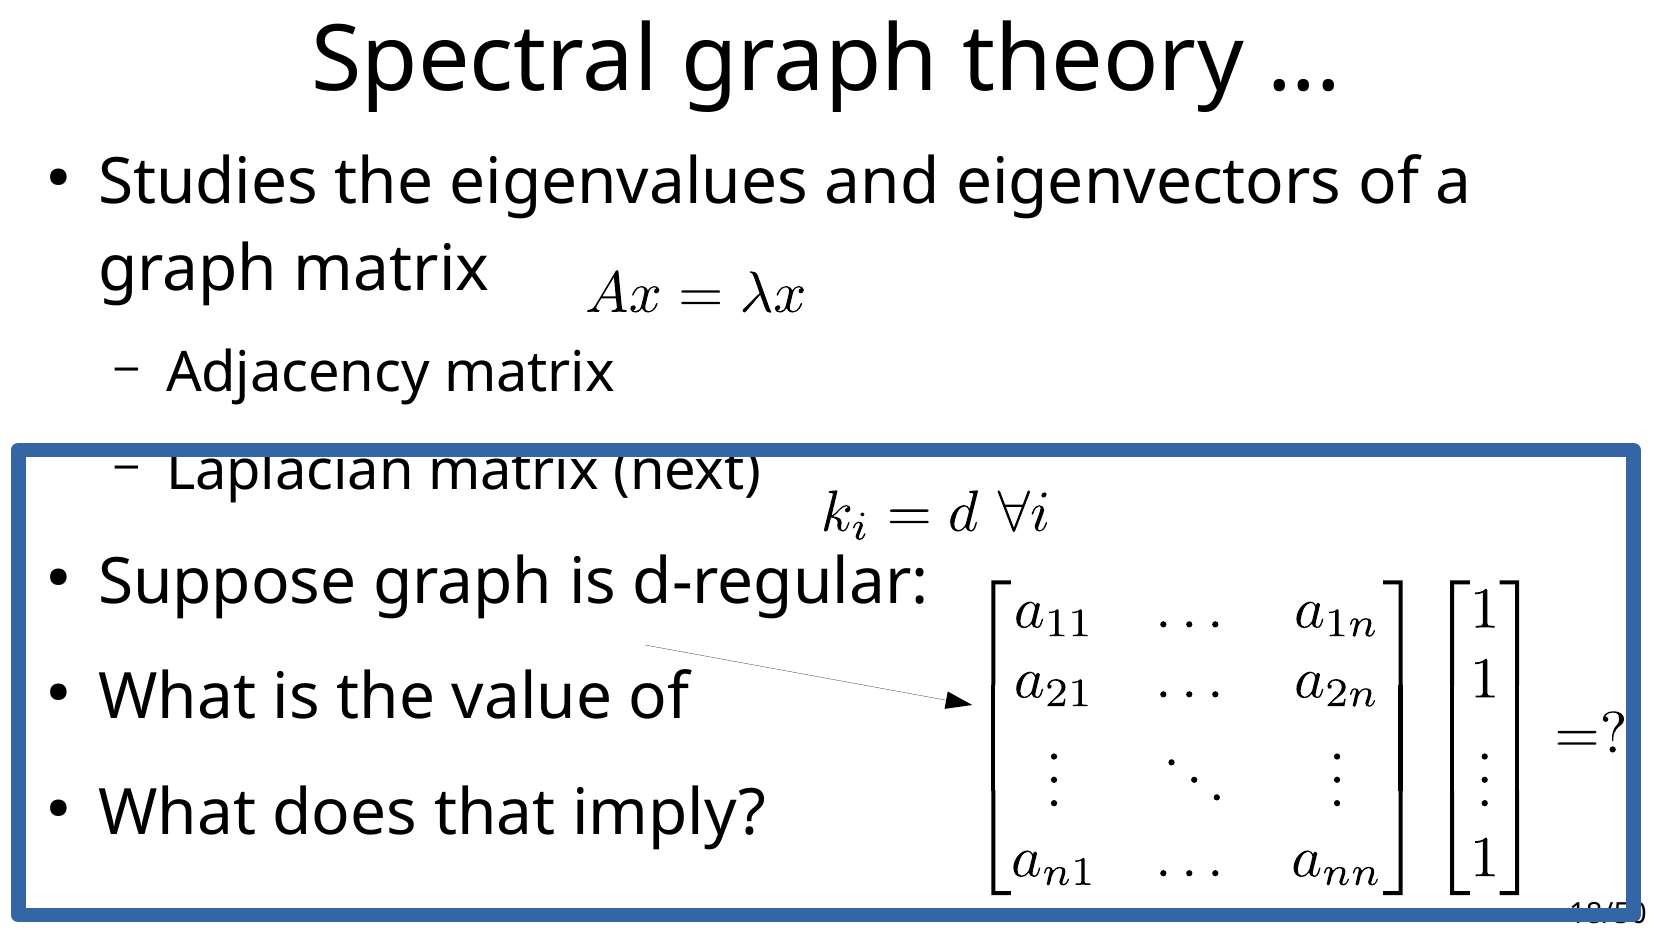

# Spectral graph theory ...
Studies the eigenvalues and eigenvectors of a graph matrix
Adjacency matrix
Laplacian matrix (next)
Suppose graph is d-regular:
What is the value of
What does that imply?
18